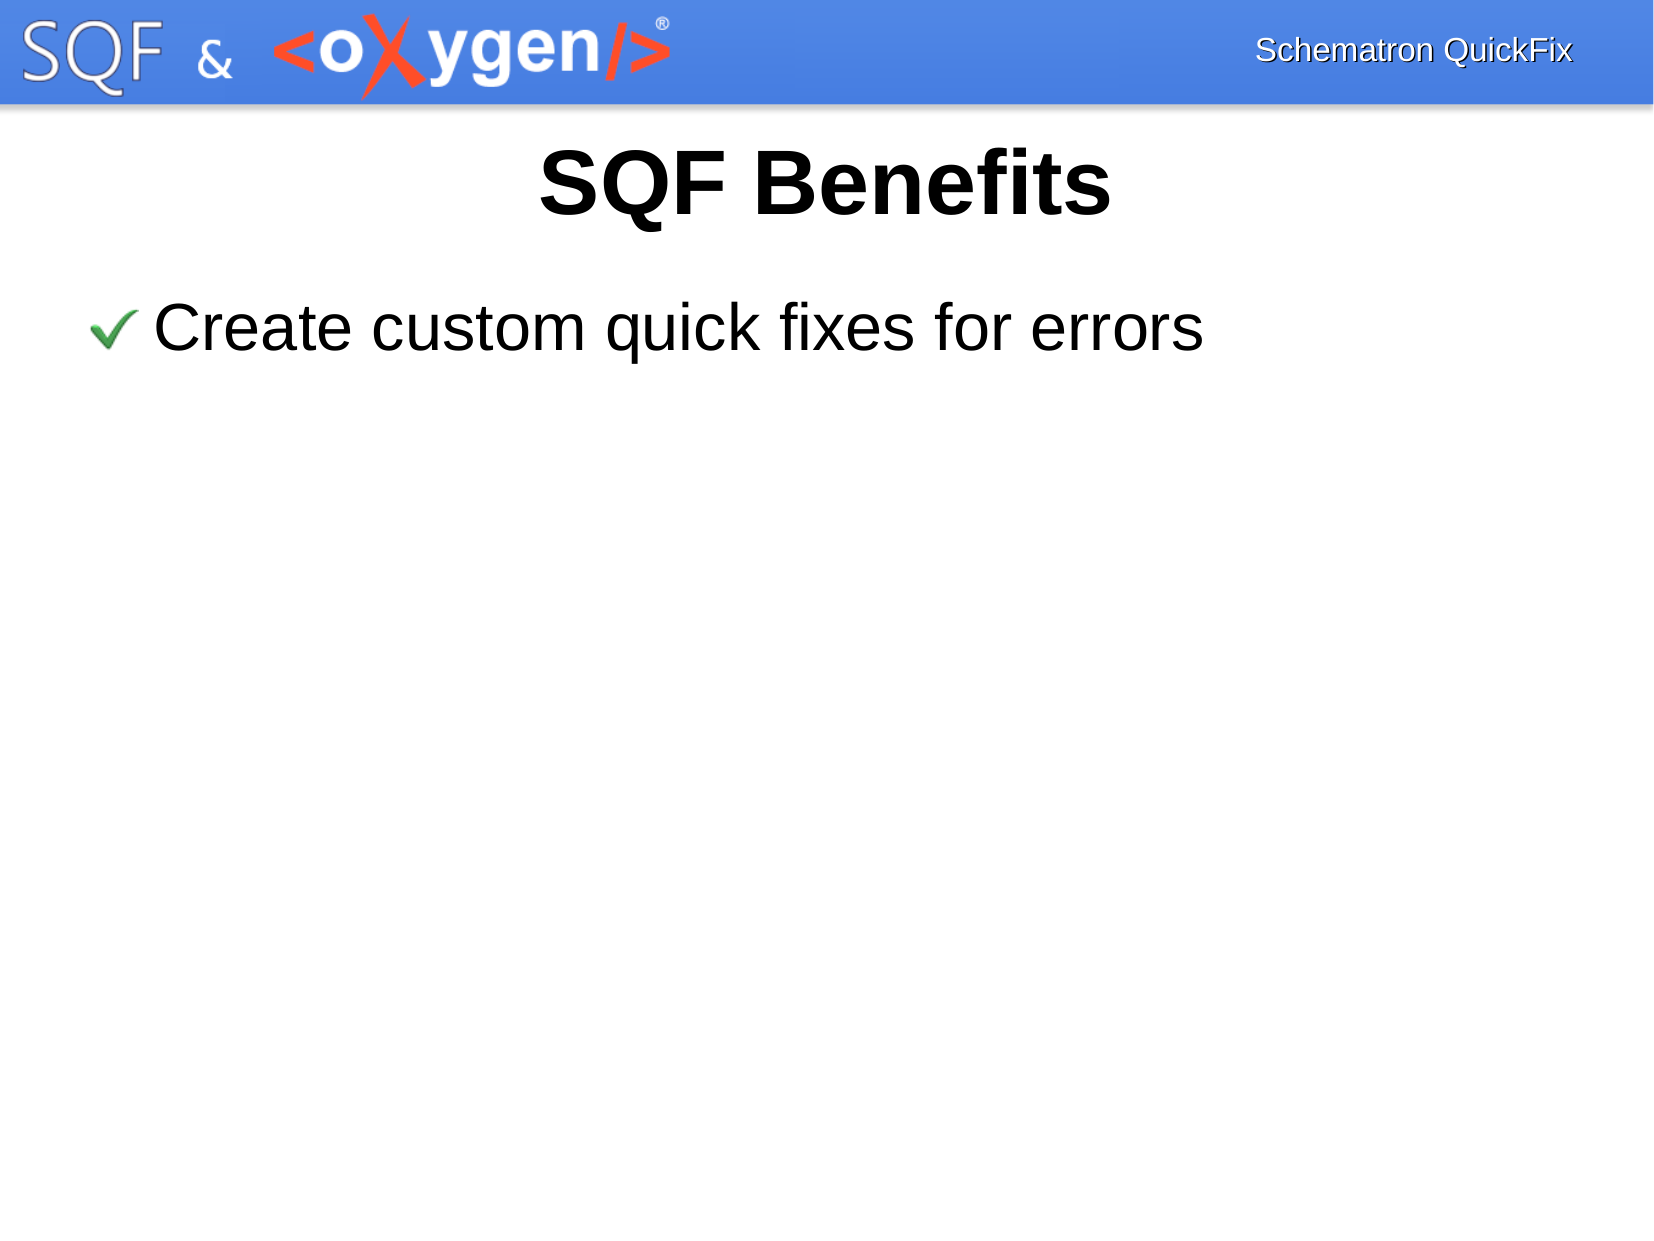

# SQF Benefits
Create custom quick fixes for errors